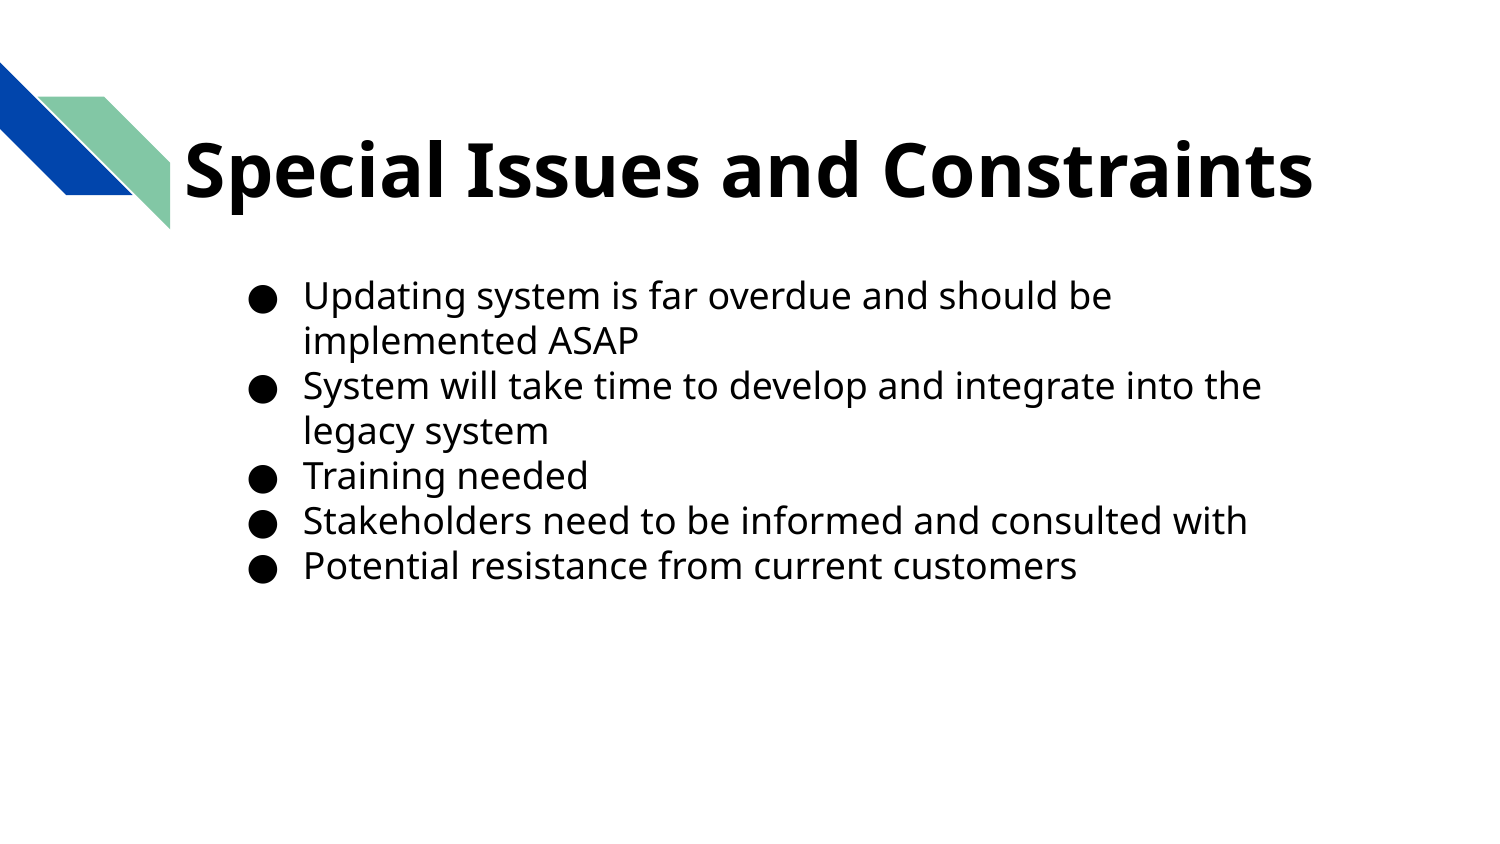

# Special Issues and Constraints
Updating system is far overdue and should be implemented ASAP
System will take time to develop and integrate into the legacy system
Training needed
Stakeholders need to be informed and consulted with
Potential resistance from current customers